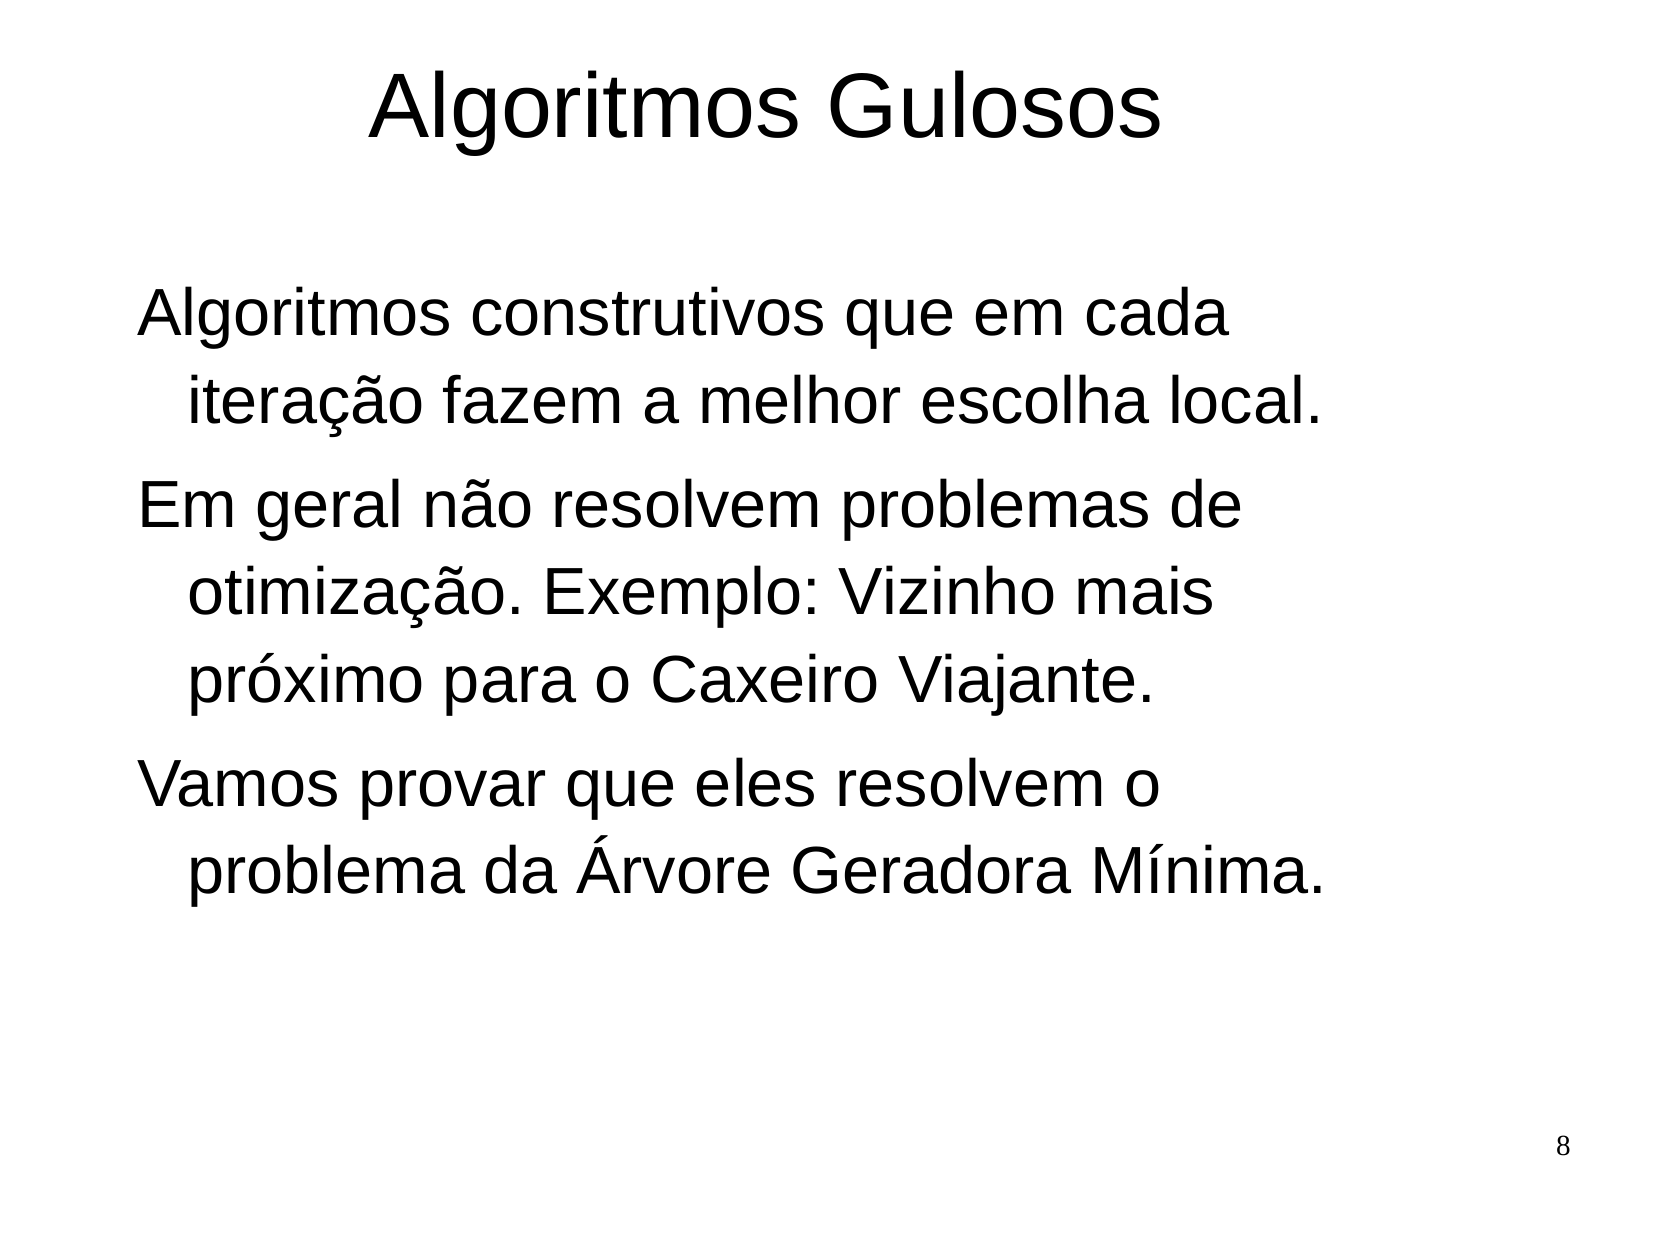

# Algoritmos Gulosos
Algoritmos construtivos que em cada iteração fazem a melhor escolha local.
Em geral não resolvem problemas de otimização. Exemplo: Vizinho mais próximo para o Caxeiro Viajante.
Vamos provar que eles resolvem o problema da Árvore Geradora Mínima.
8